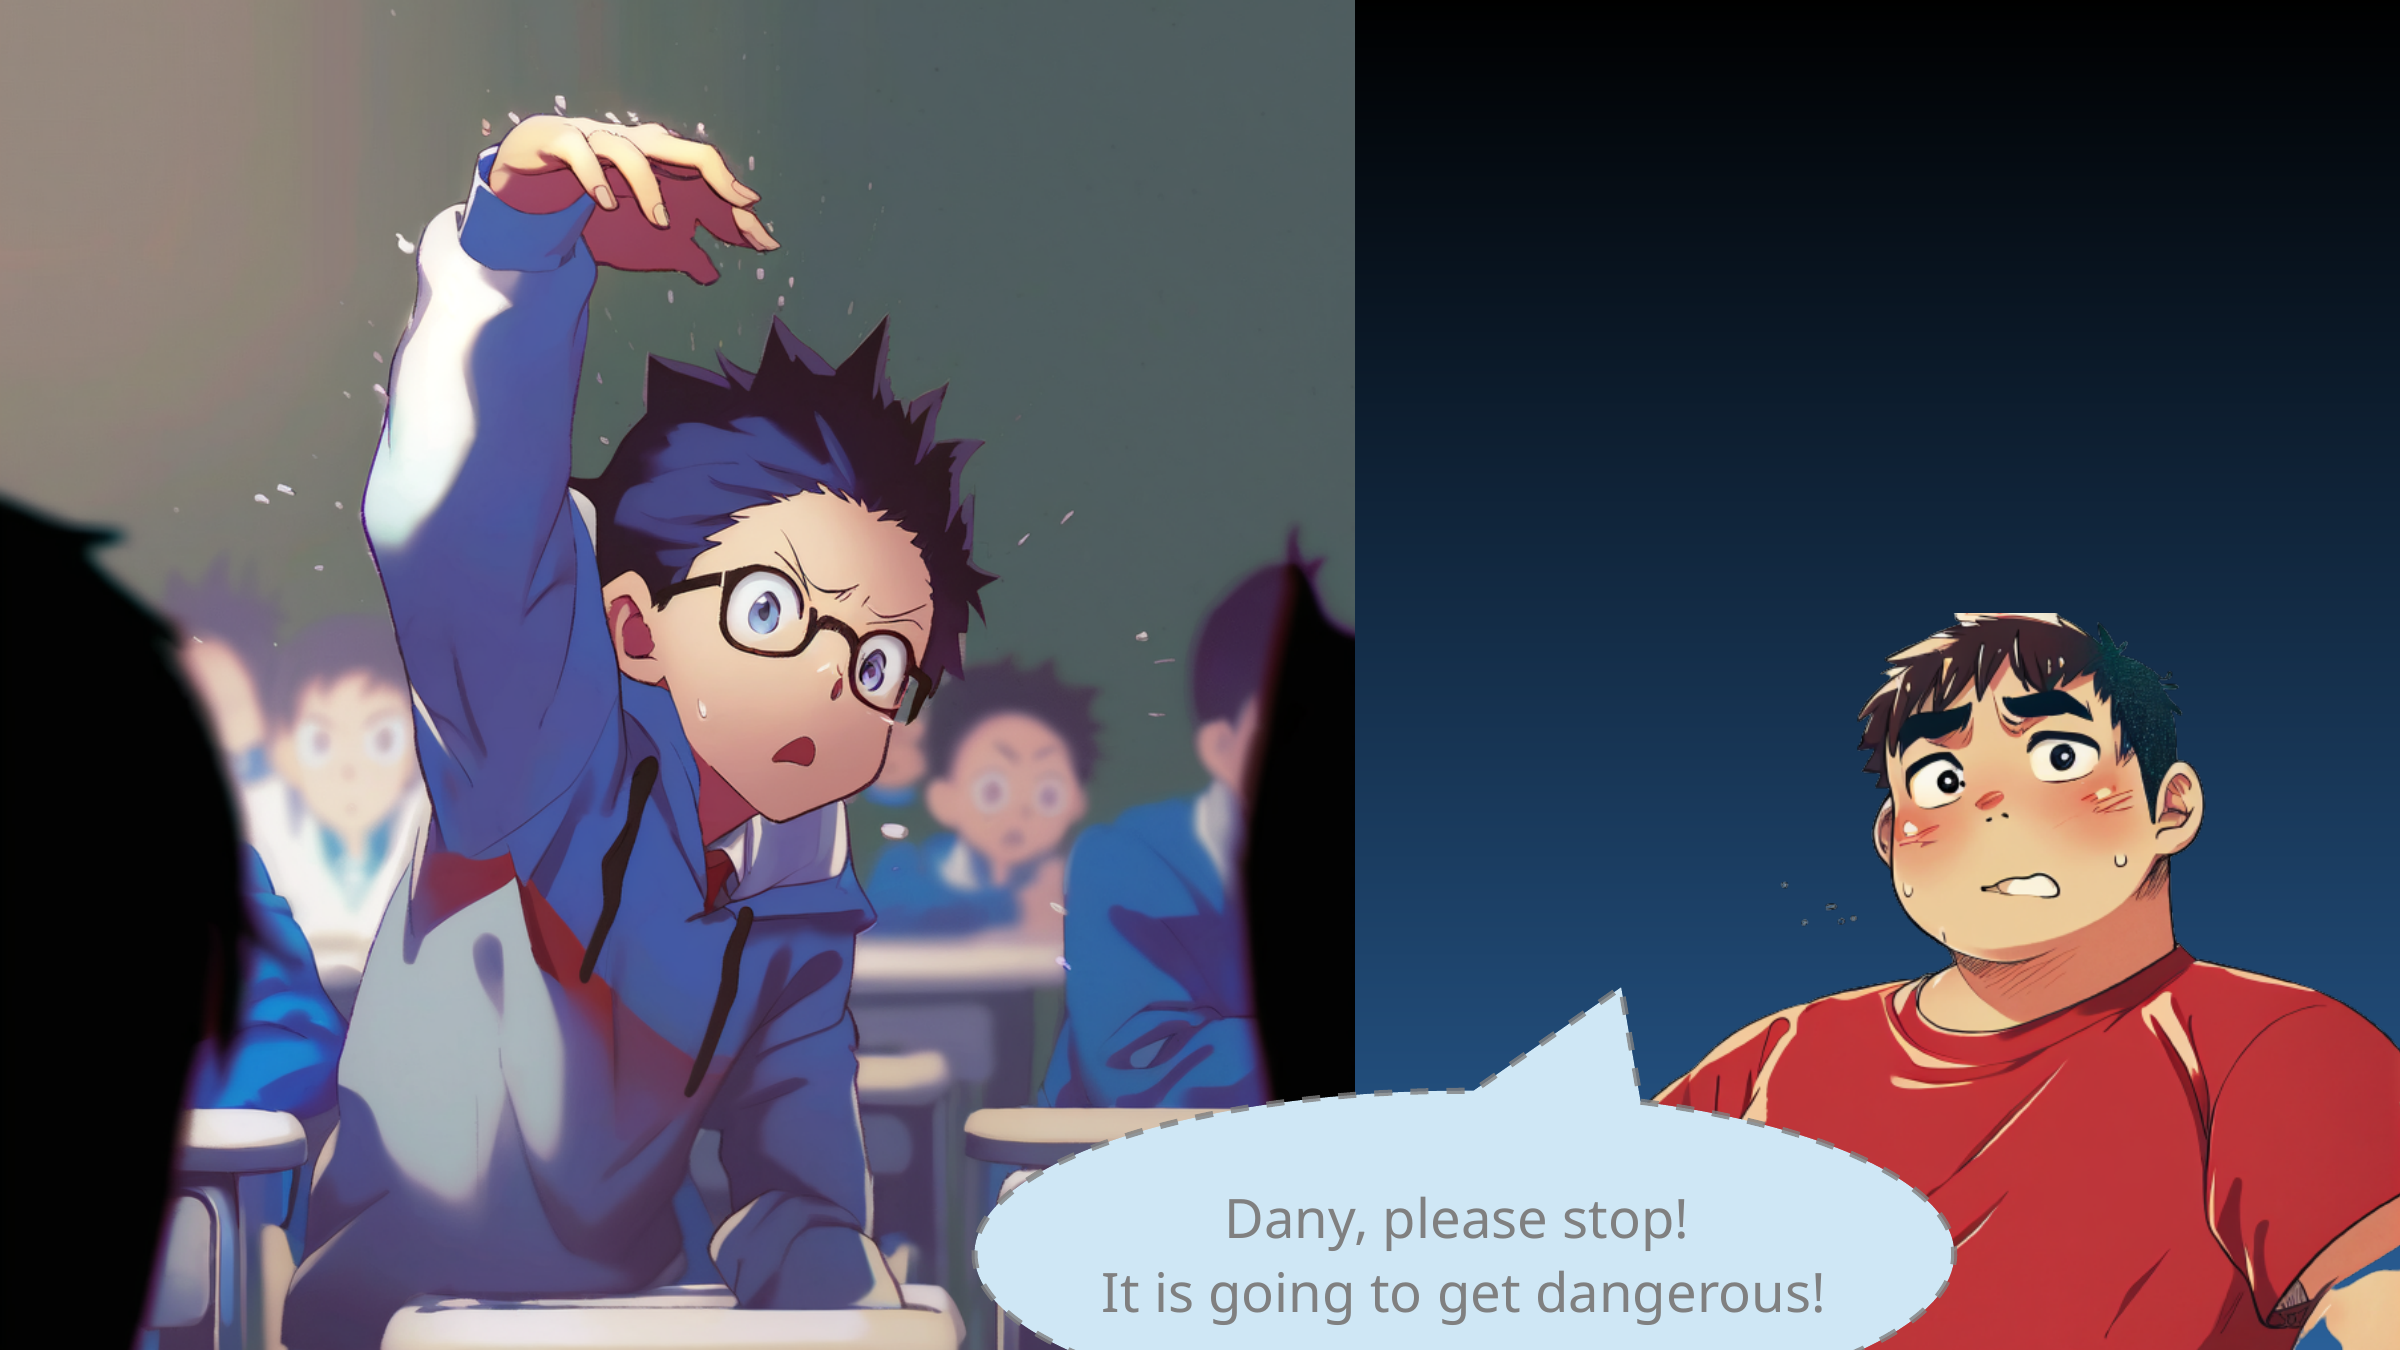

Dany, please stop!
It is going to get dangerous!